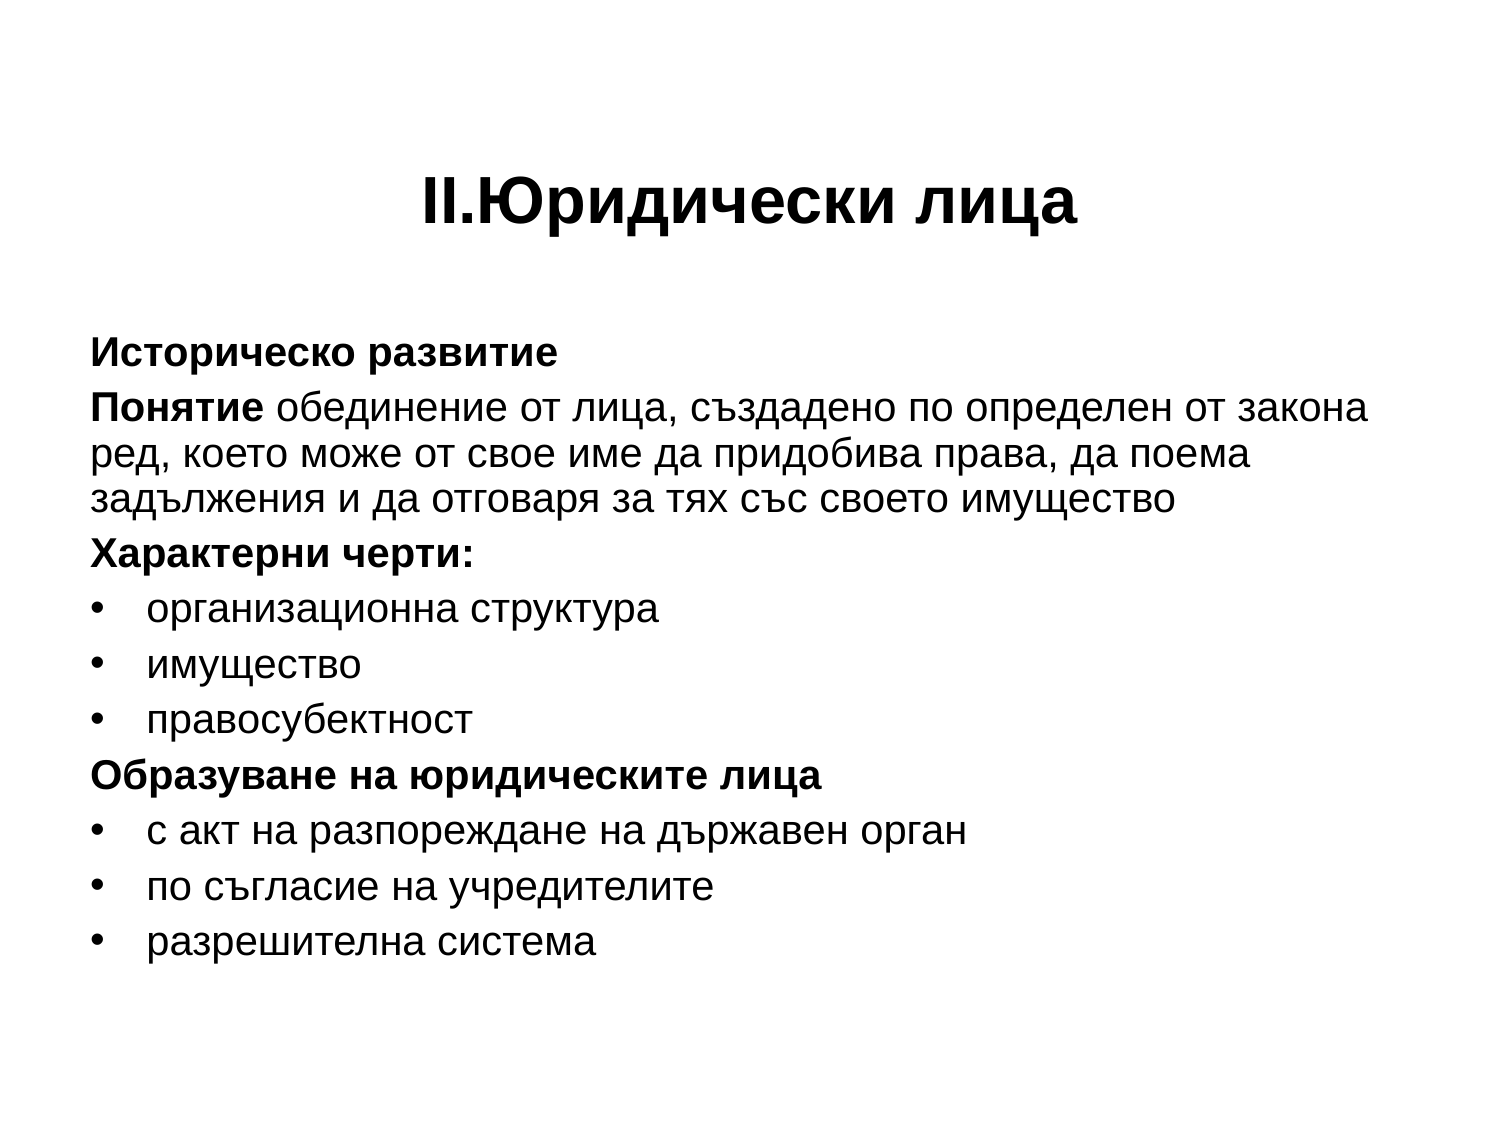

# ІІ.Юридически лица
Историческо развитие
Понятие обединение от лица, създадено по определен от закона ред, което може от свое име да придобива права, да поема задължения и да отговаря за тях със своето имущество
Характерни черти:
организационна структура
имущество
правосубектност
Образуване на юридическите лица
с акт на разпореждане на държавен орган
по съгласие на учредителите
разрешителна система